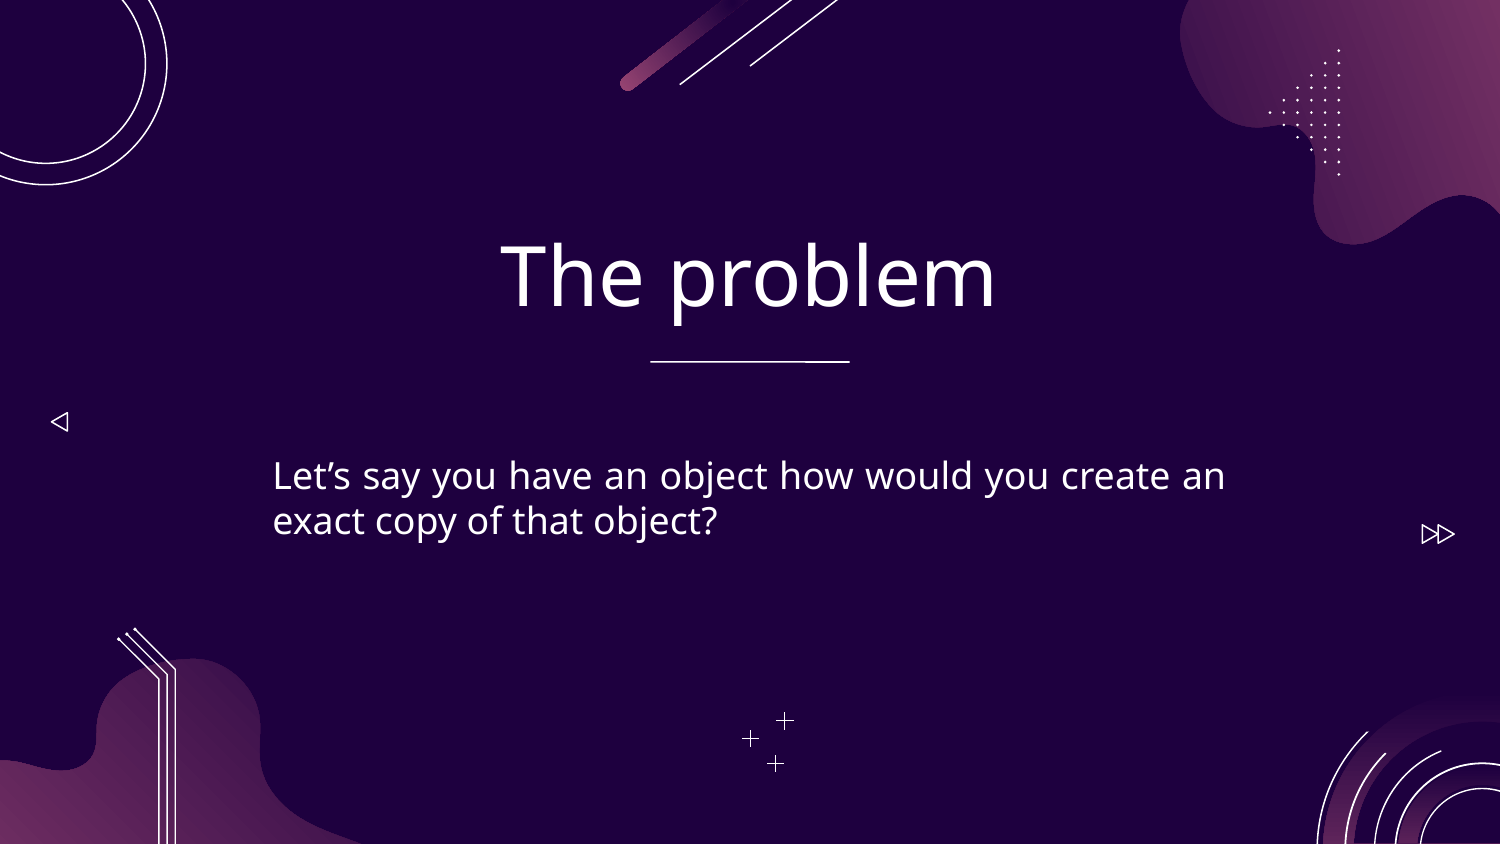

The problem
Let’s say you have an object how would you create an exact copy of that object?